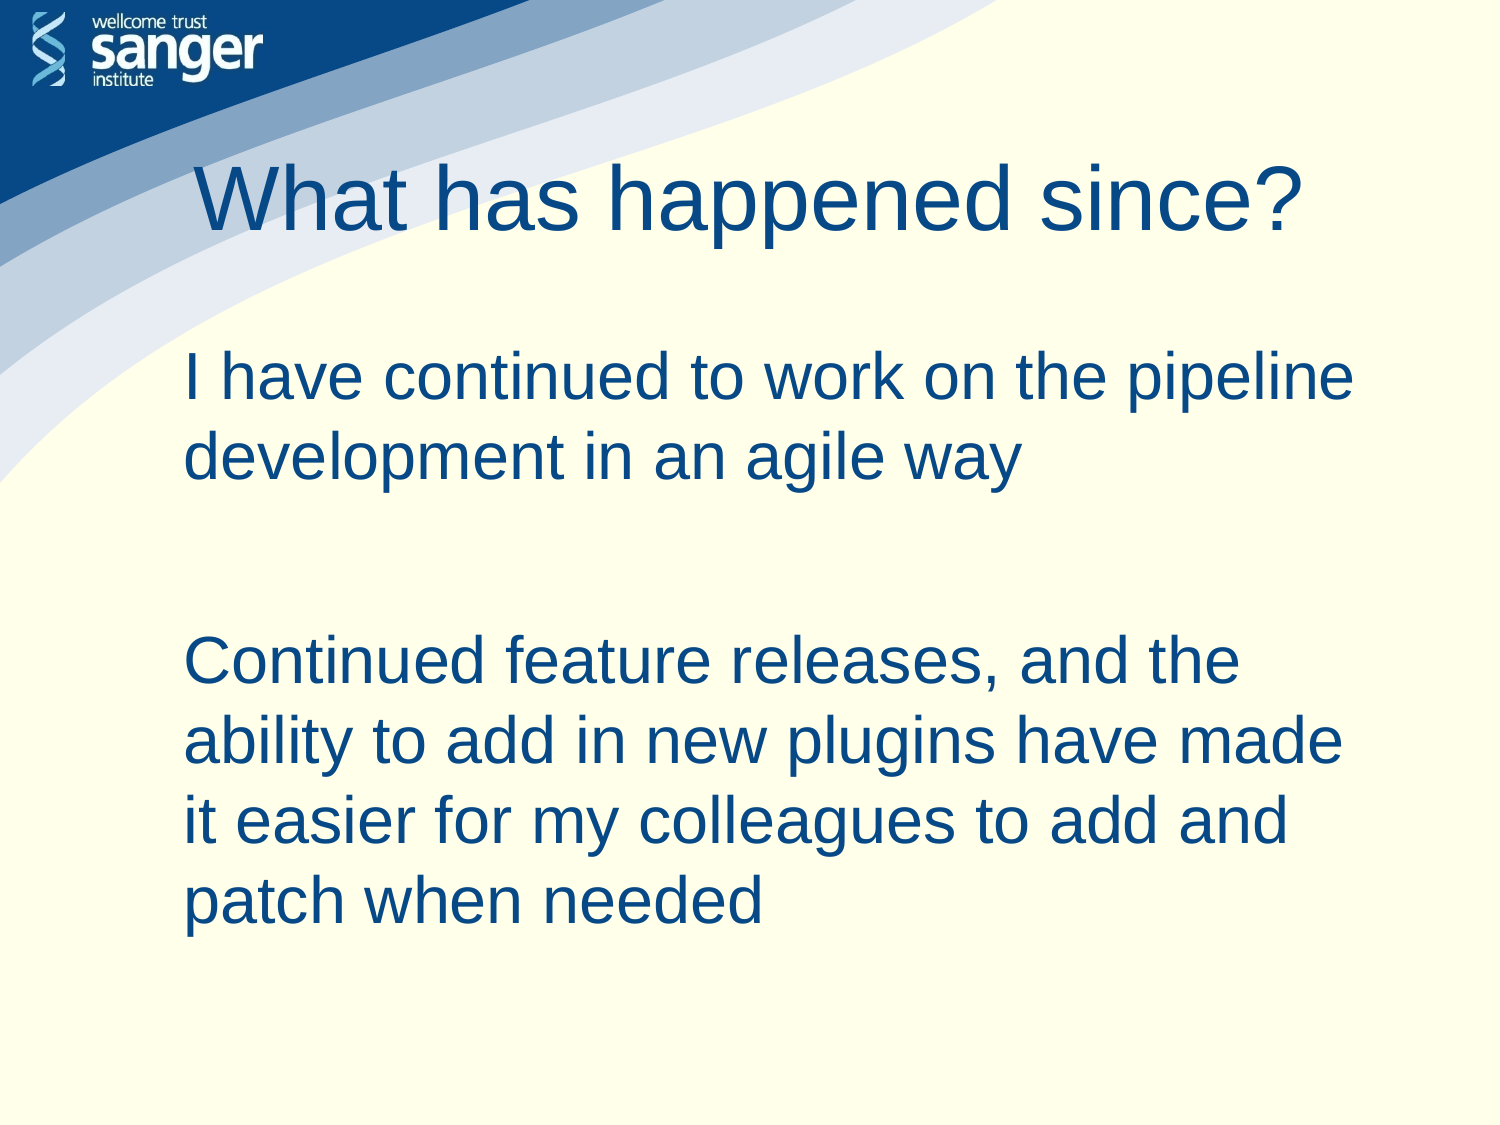

# What has happened since?
I have continued to work on the pipeline development in an agile way
Continued feature releases, and the ability to add in new plugins have made it easier for my colleagues to add and patch when needed